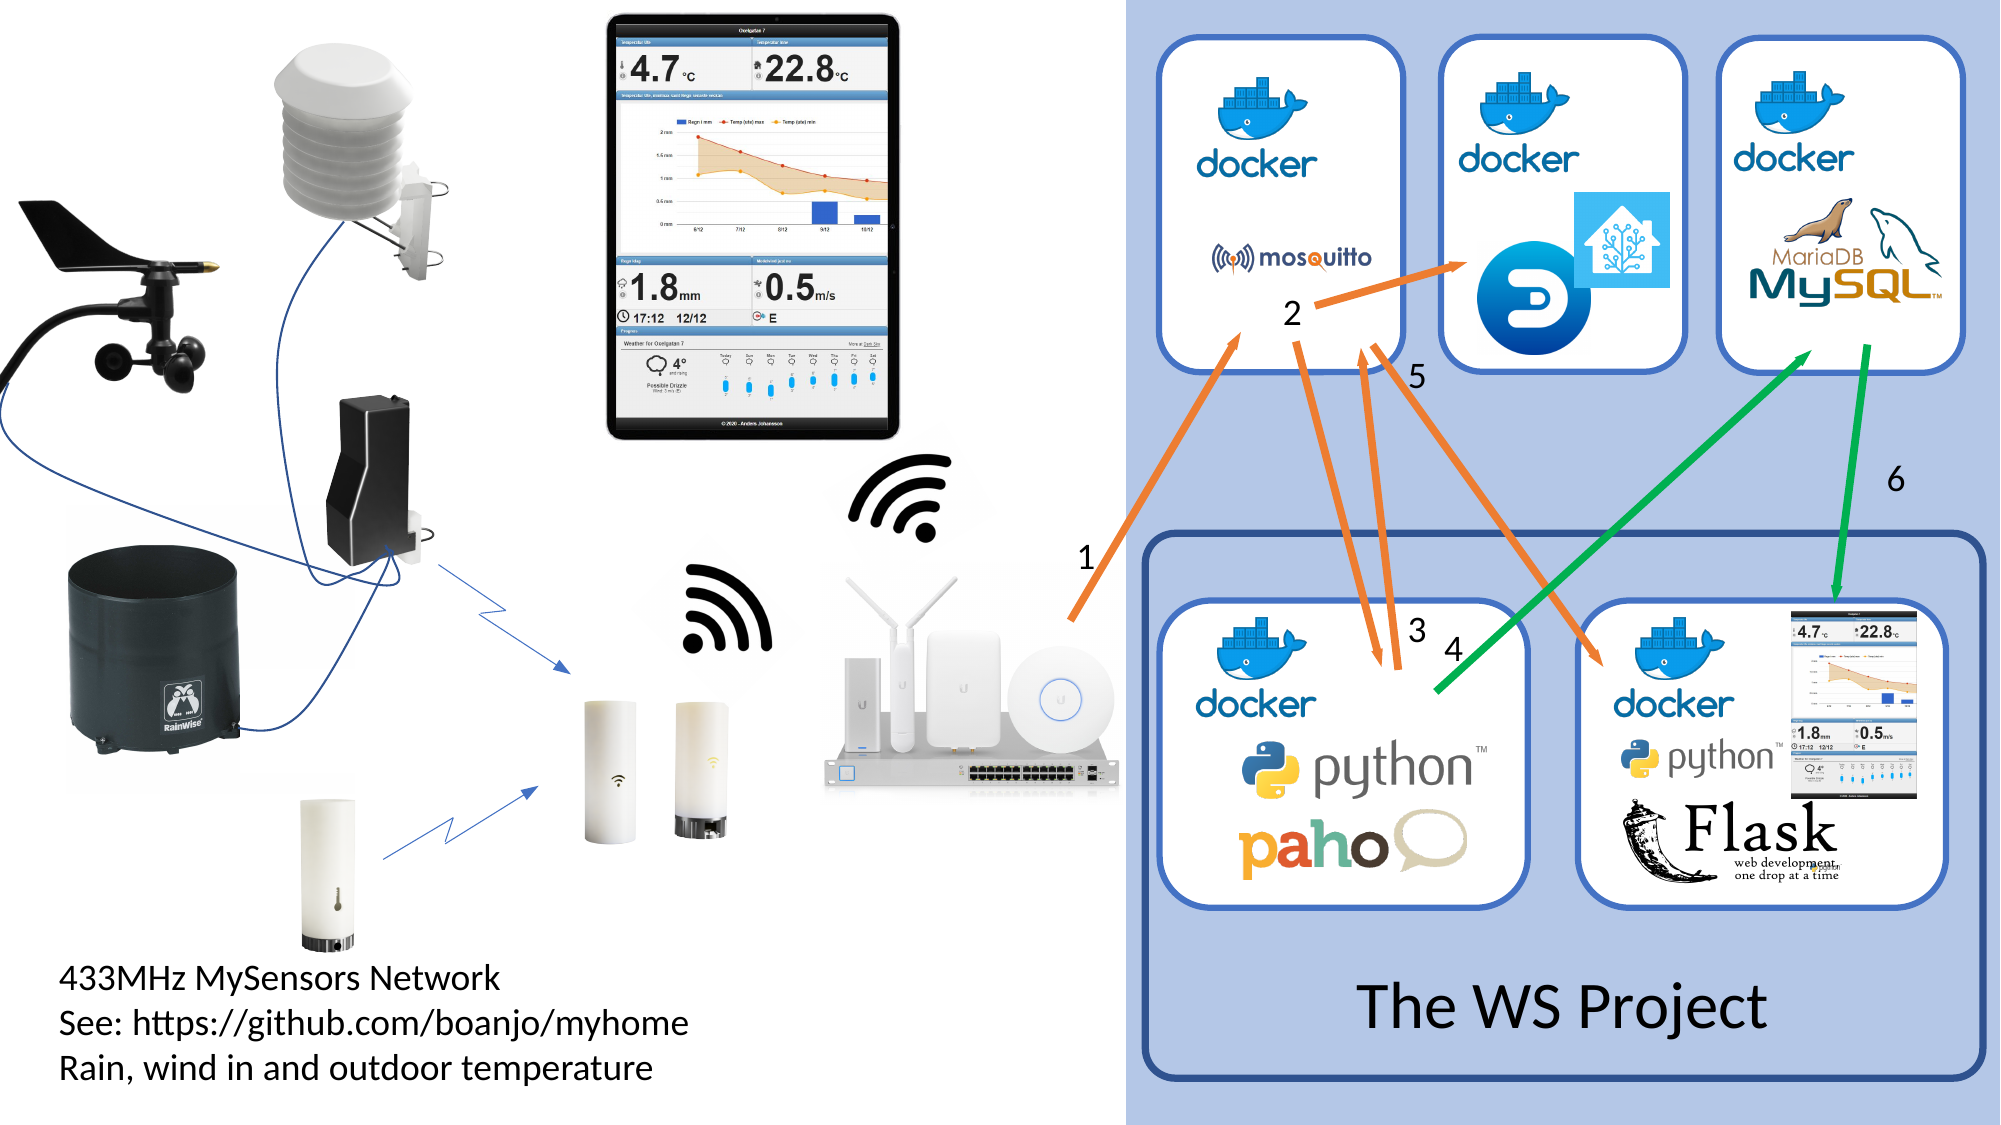

The WS Project
2
5
6
1
3
4
433MHz MySensors Network
See: https://github.com/boanjo/myhome
Rain, wind in and outdoor temperature